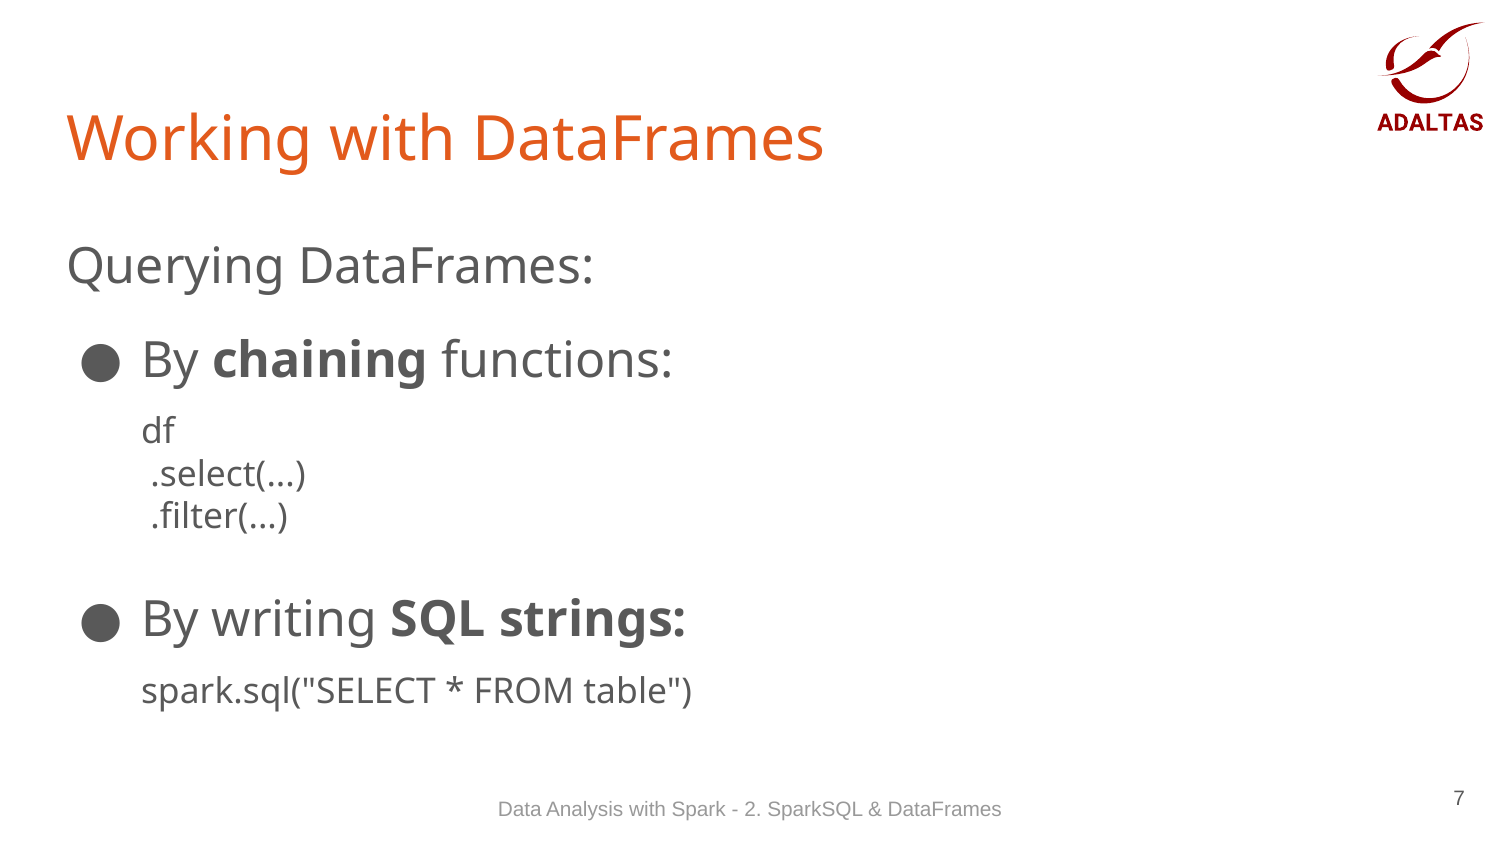

Working with DataFrames
# Querying DataFrames:
By chaining functions:
df
 .select(...)
 .filter(...)
By writing SQL strings:
spark.sql("SELECT * FROM table")
Data Analysis with Spark - 2. SparkSQL & DataFrames